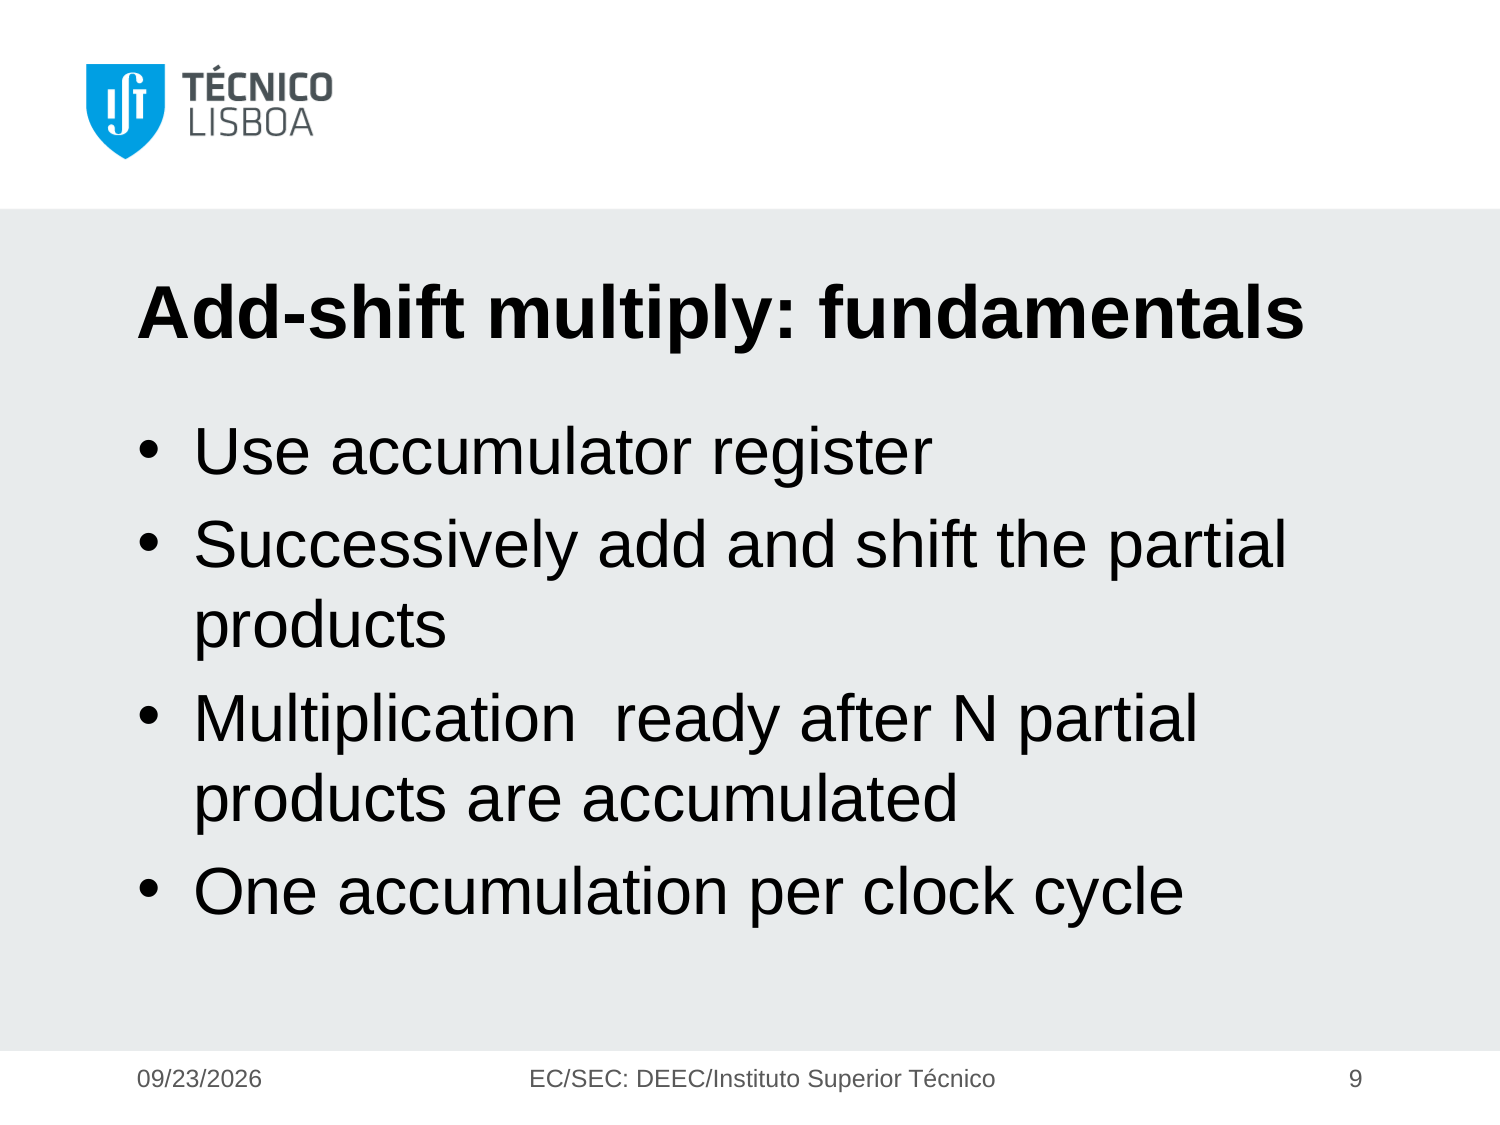

# Add-shift multiply: fundamentals
Use accumulator register
Successively add and shift the partial products
Multiplication ready after N partial products are accumulated
One accumulation per clock cycle
EC/SEC: DEEC/Instituto Superior Técnico